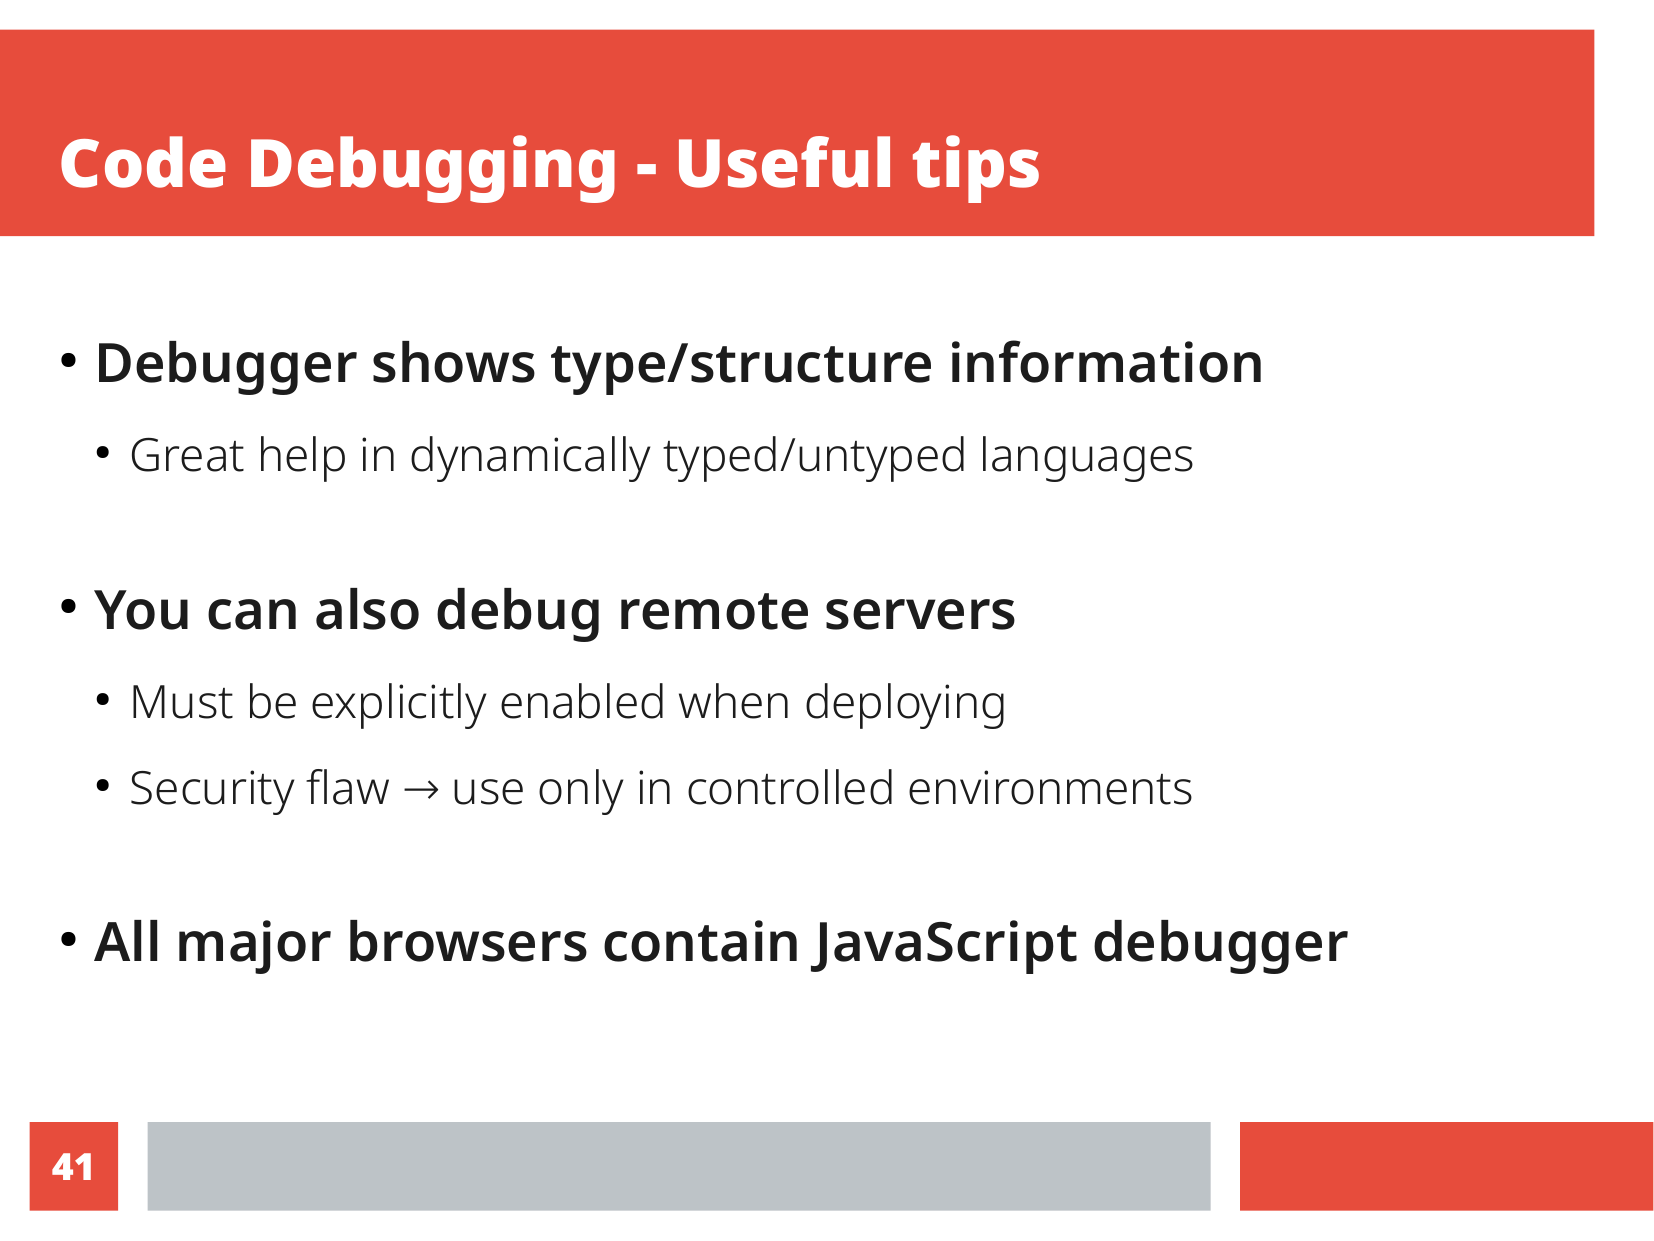

# Code Debugging - Useful tips
Debugger shows type/structure information
Great help in dynamically typed/untyped languages
You can also debug remote servers
Must be explicitly enabled when deploying
Security flaw → use only in controlled environments
All major browsers contain JavaScript debugger
41